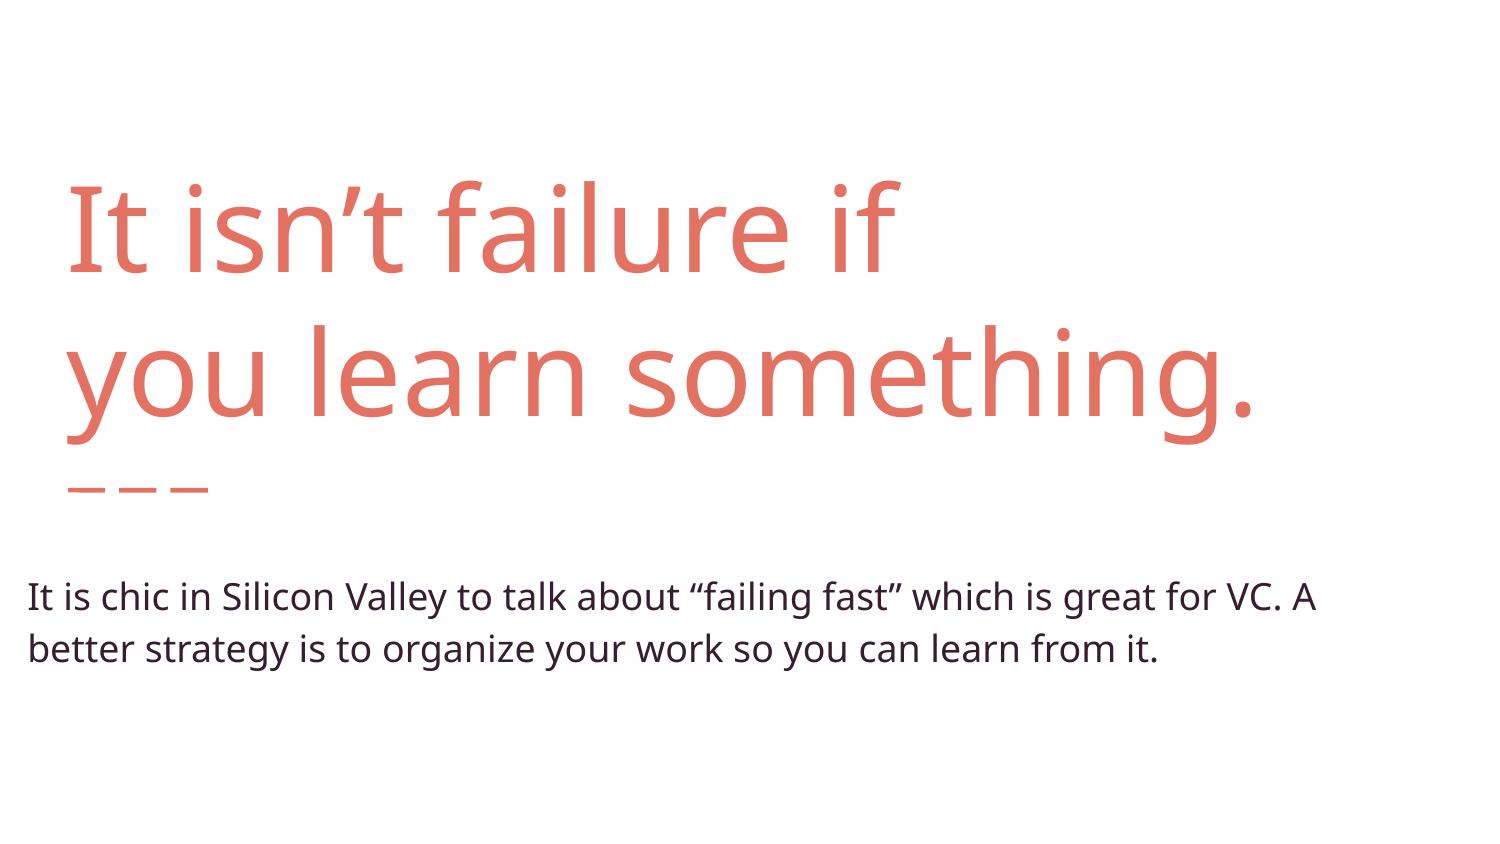

# It isn’t failure if you learn something.
It is chic in Silicon Valley to talk about “failing fast” which is great for VC. A better strategy is to organize your work so you can learn from it.